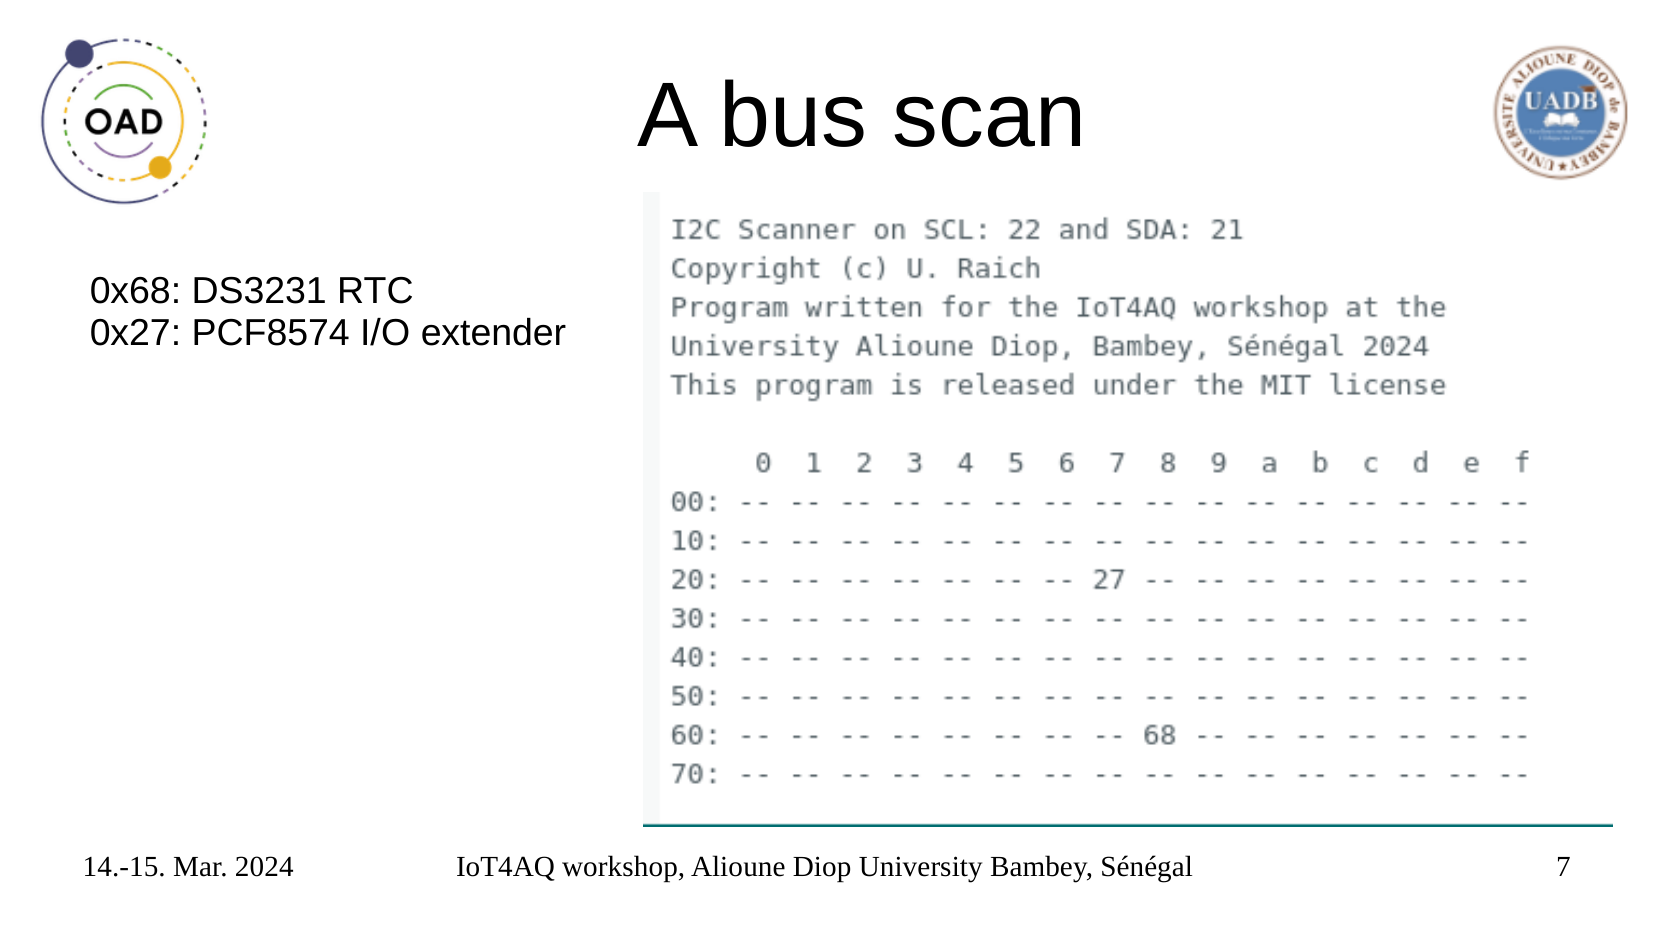

# A bus scan
0x68: DS3231 RTC
0x27: PCF8574 I/O extender
14.-15. Mar. 2024
IoT4AQ workshop, Alioune Diop University Bambey, Sénégal
7